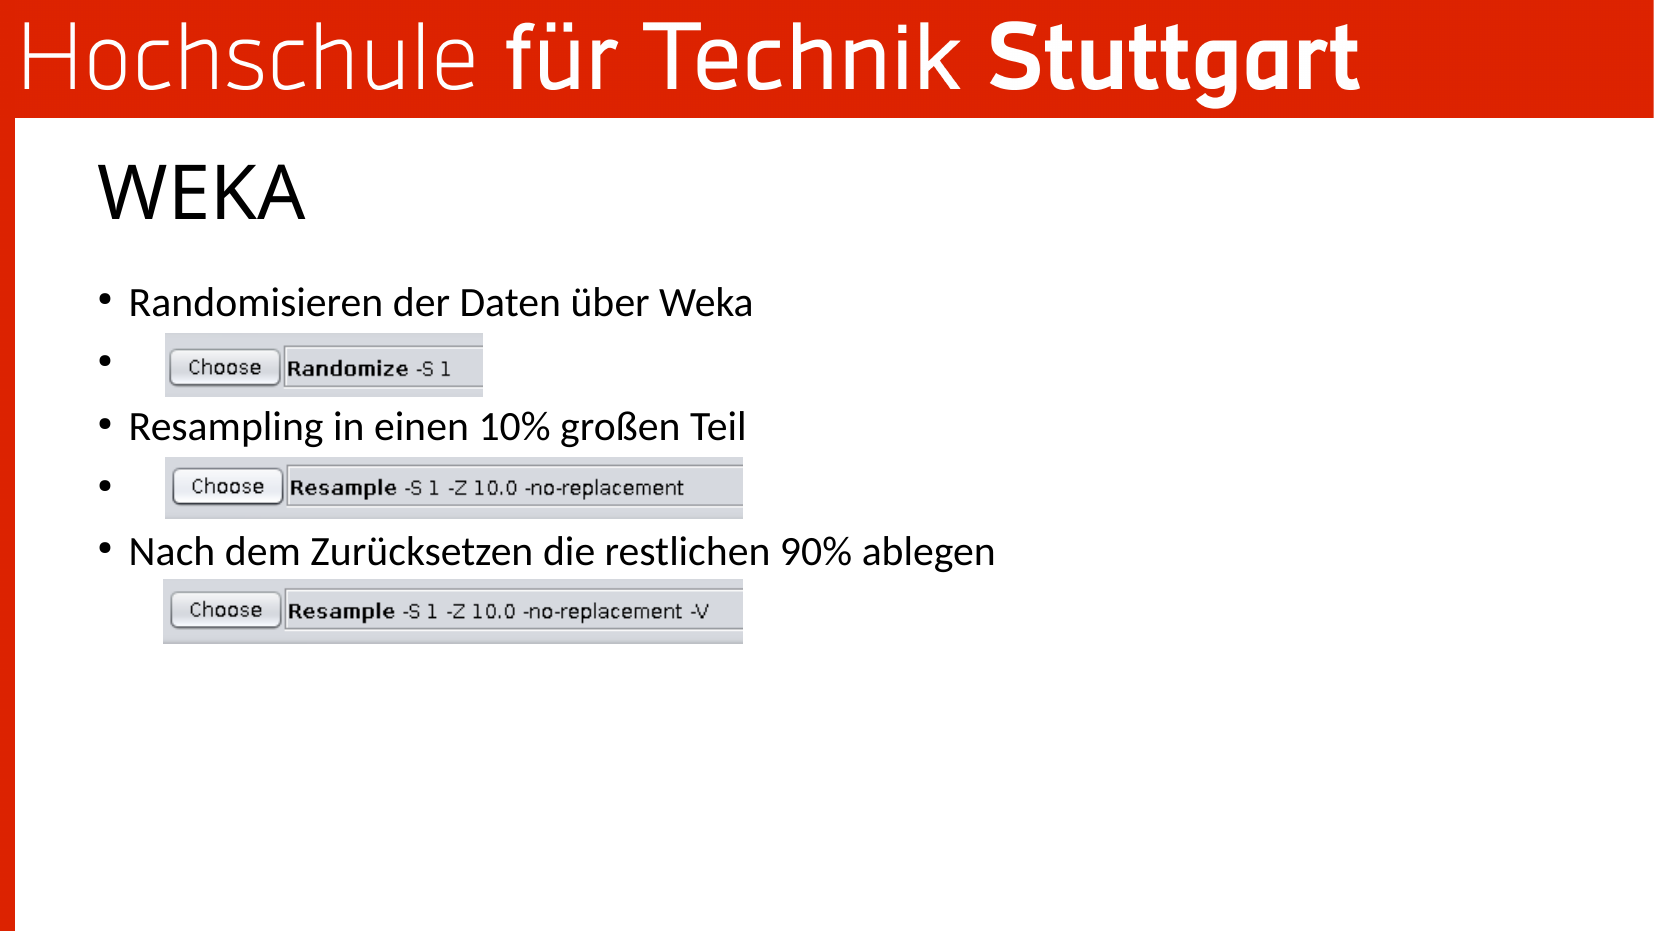

# WEKA
Randomisieren der Daten über Weka
Resampling in einen 10% großen Teil
Nach dem Zurücksetzen die restlichen 90% ablegen